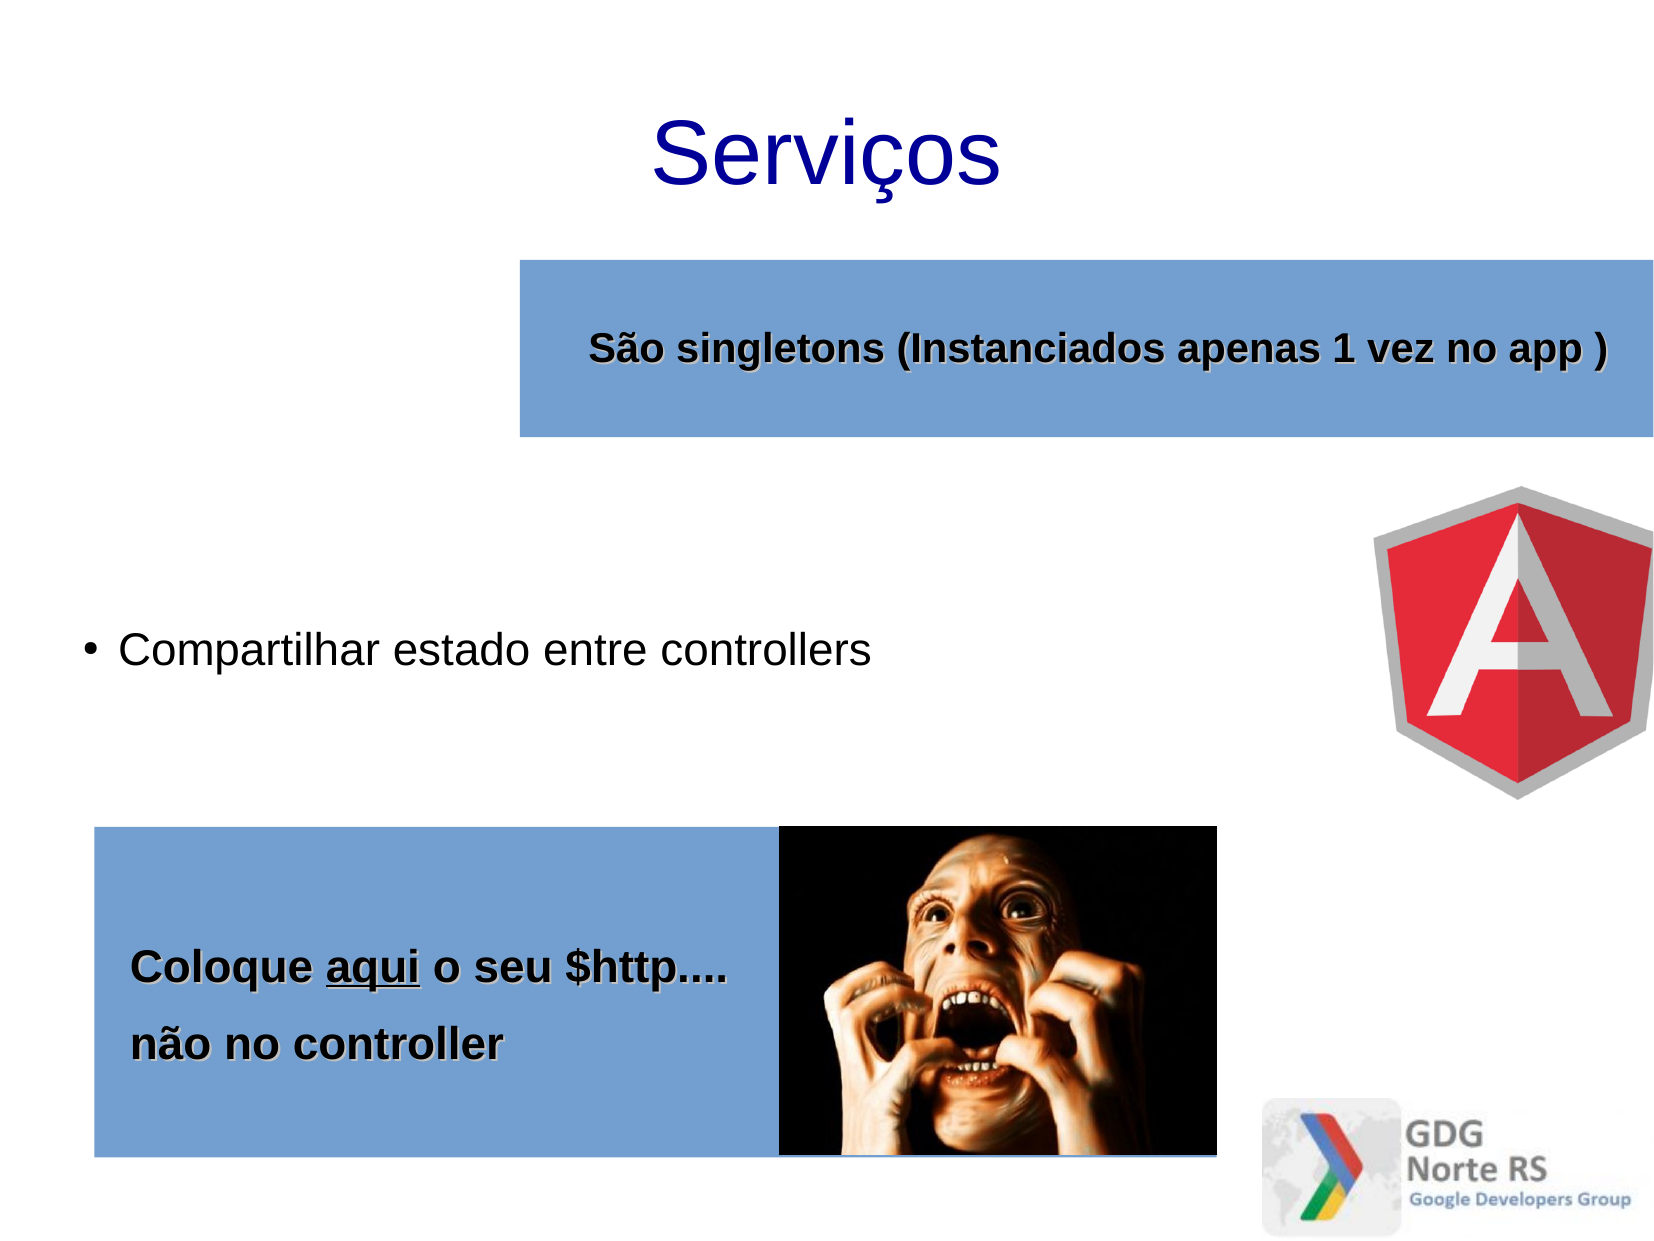

# Serviços
Compartilhar estado entre controllers
São singletons (Instanciados apenas 1 vez no app )
Coloque aqui o seu $http....
não no controller